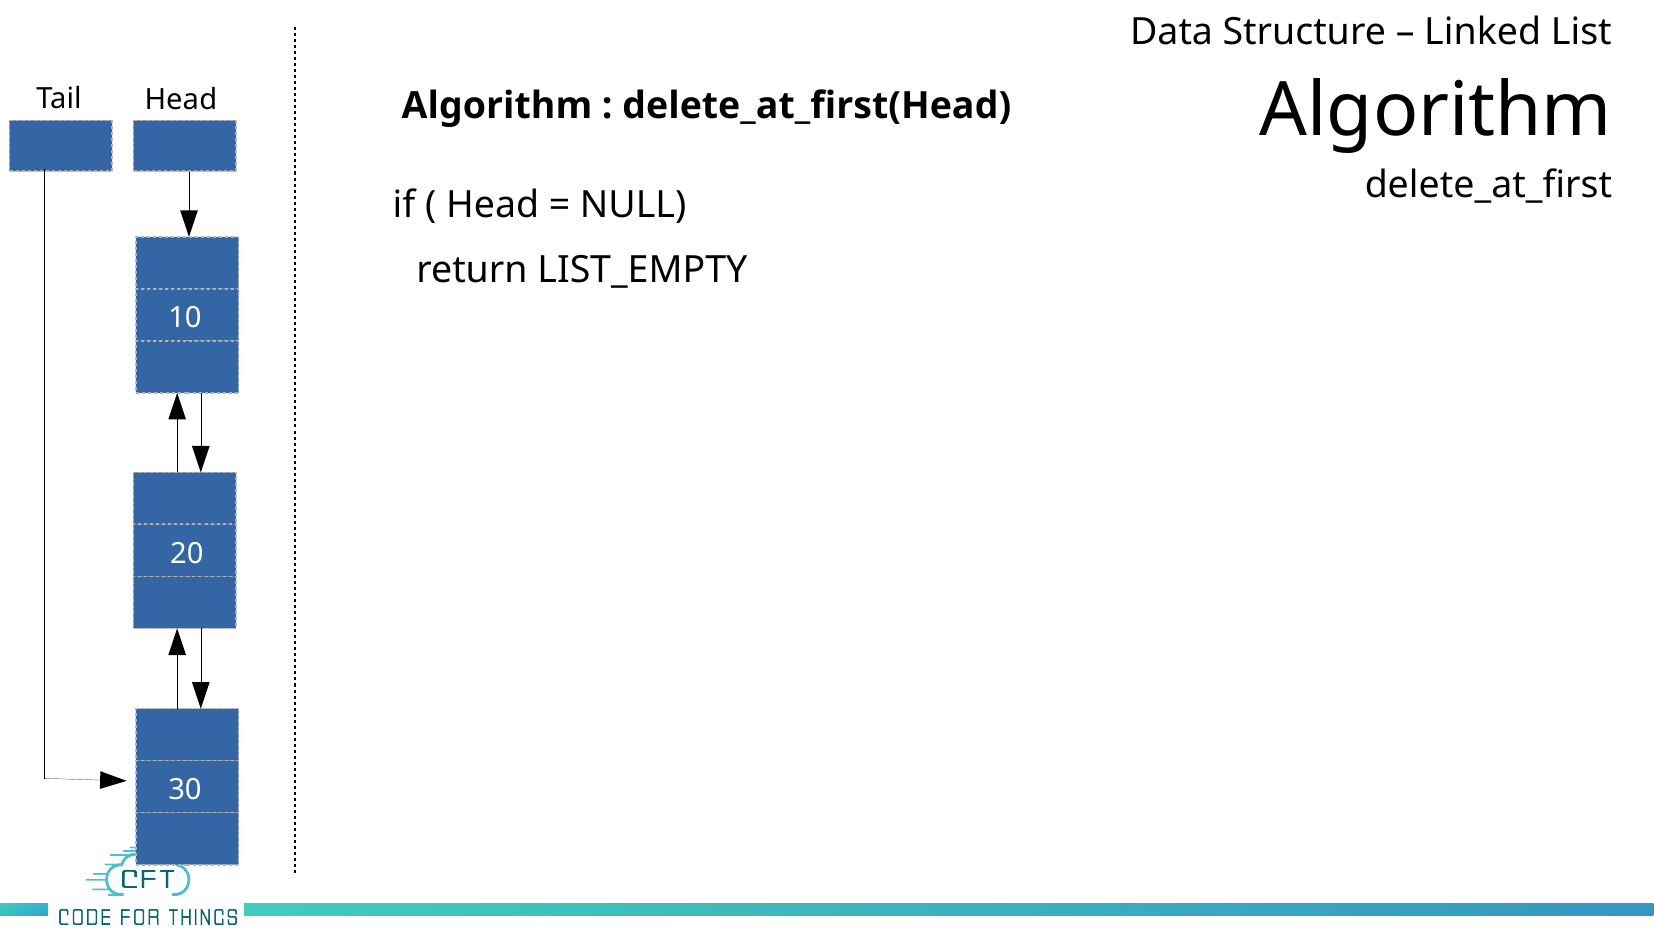

# Data Structure – Linked List Algorithm delete_at_first
Tail
Head
10
20
30
Algorithm : delete_at_first(Head)
if ( Head = NULL)
return LIST_EMPTY